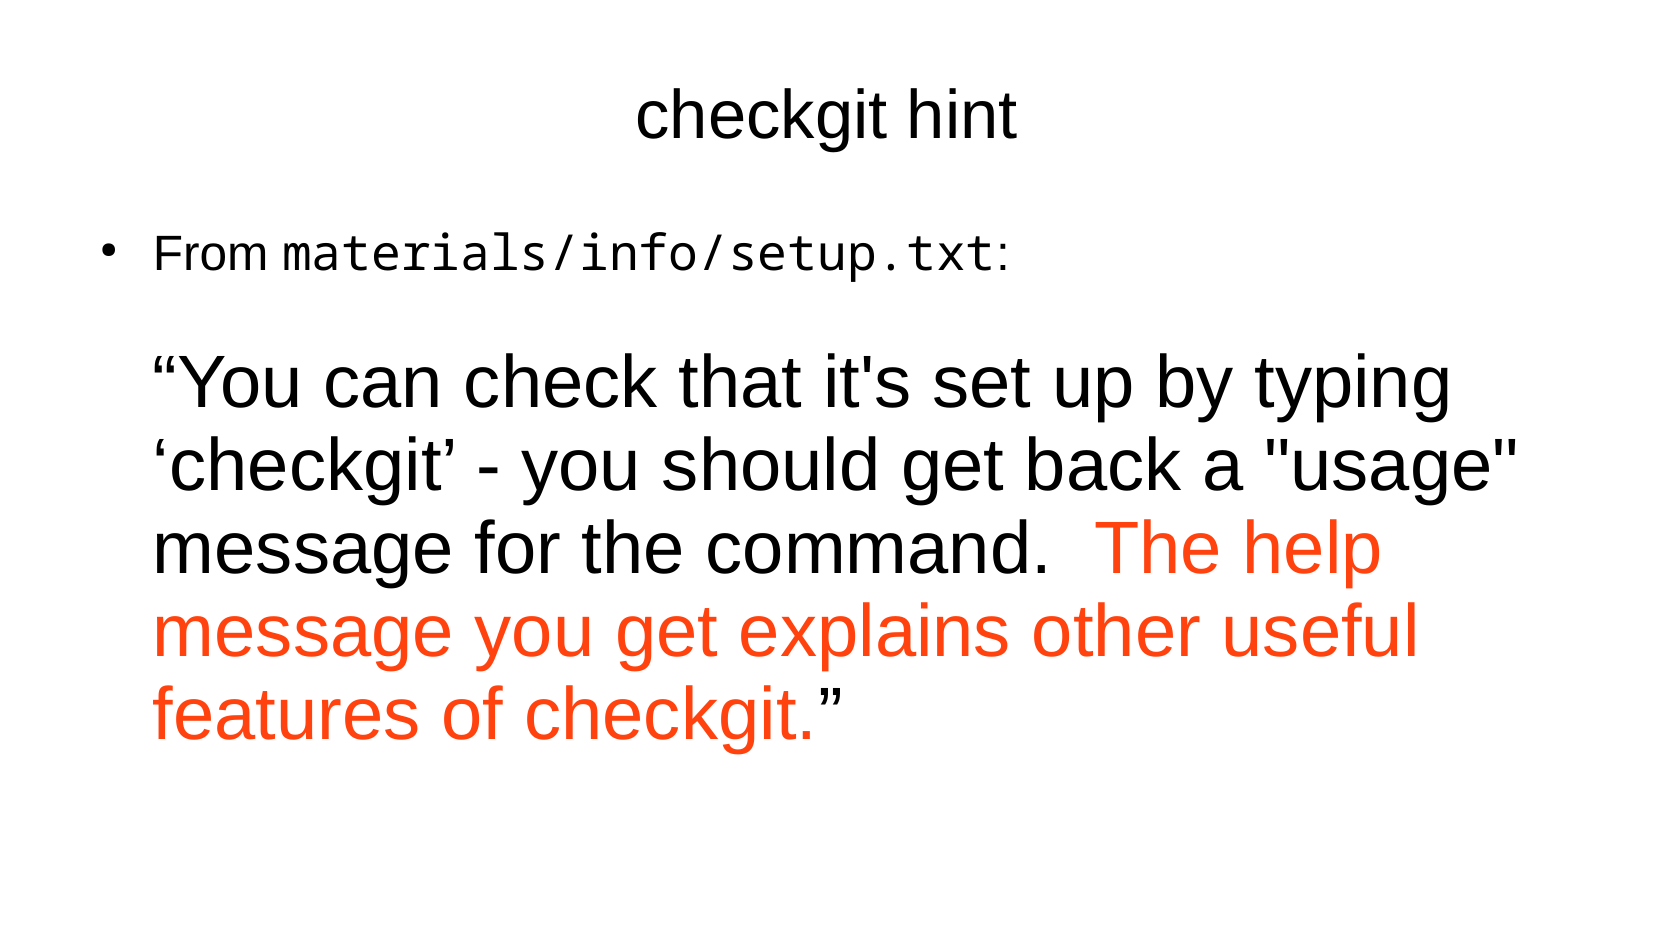

# checkgit hint
From materials/info/setup.txt:
“You can check that it's set up by typing ‘checkgit’ - you should get back a "usage" message for the command. The help message you get explains other useful features of checkgit.”